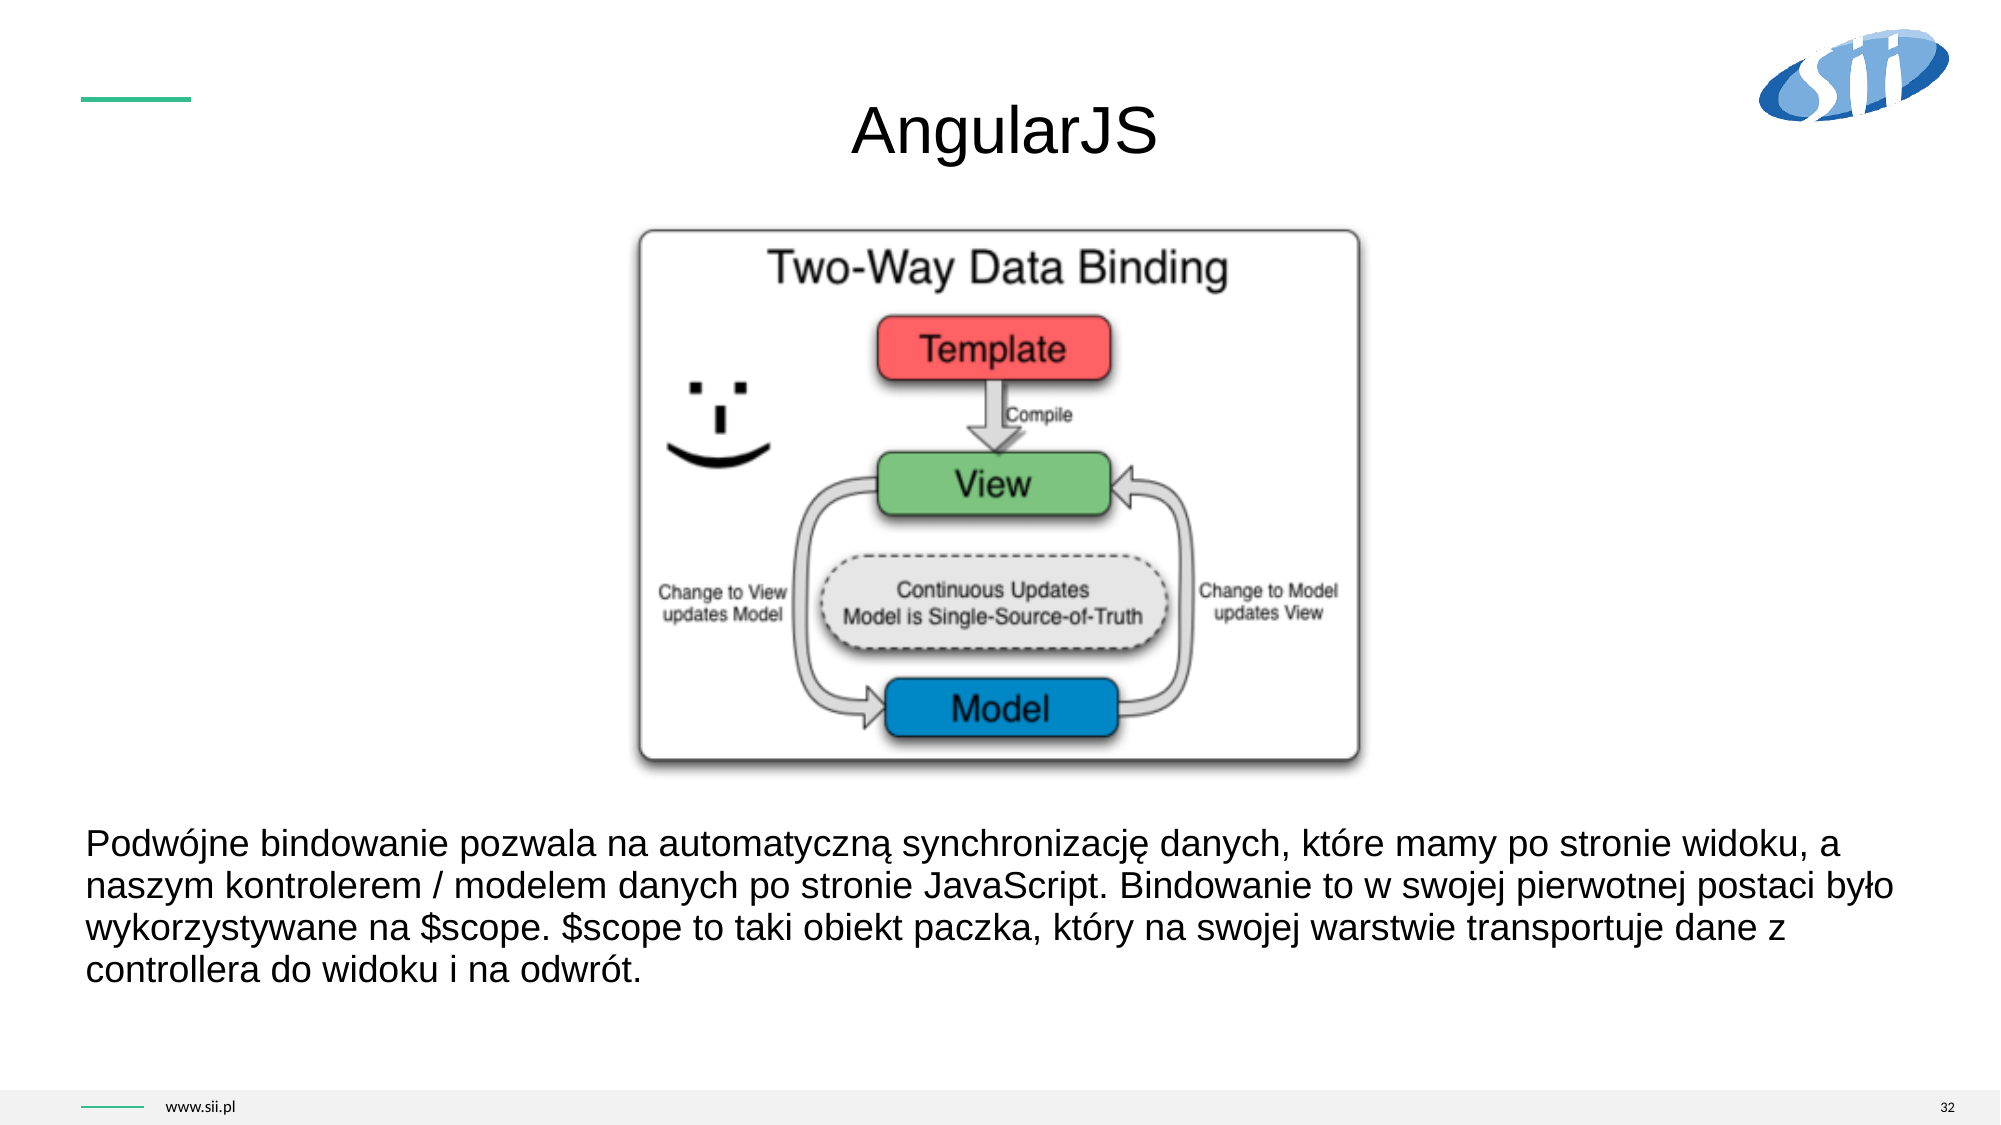

#
AngularJS
Podwójne bindowanie pozwala na automatyczną synchronizację danych, które mamy po stronie widoku, a naszym kontrolerem / modelem danych po stronie JavaScript. Bindowanie to w swojej pierwotnej postaci było wykorzystywane na $scope. $scope to taki obiekt paczka, który na swojej warstwie transportuje dane z controllera do widoku i na odwrót.